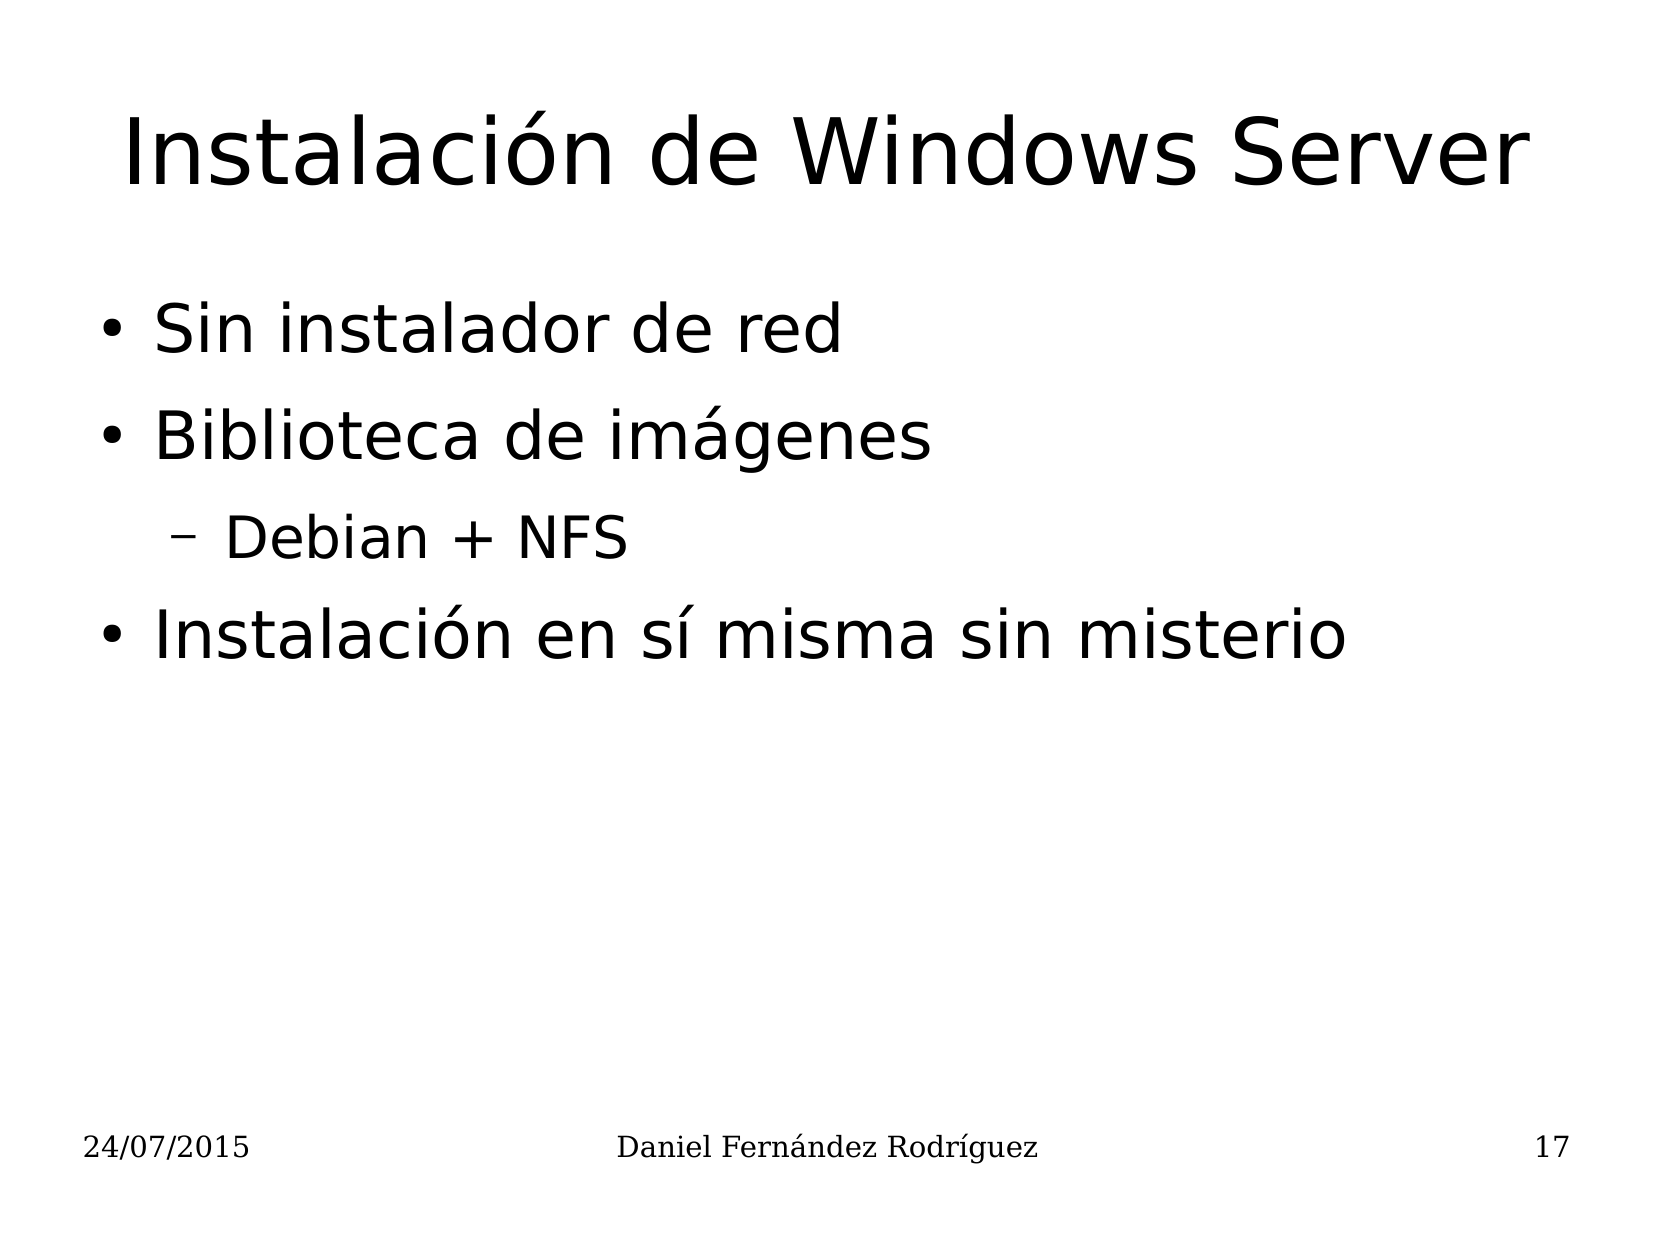

# Instalación de Windows Server
Sin instalador de red
Biblioteca de imágenes
Debian + NFS
Instalación en sí misma sin misterio
24/07/2015
Daniel Fernández Rodríguez
17